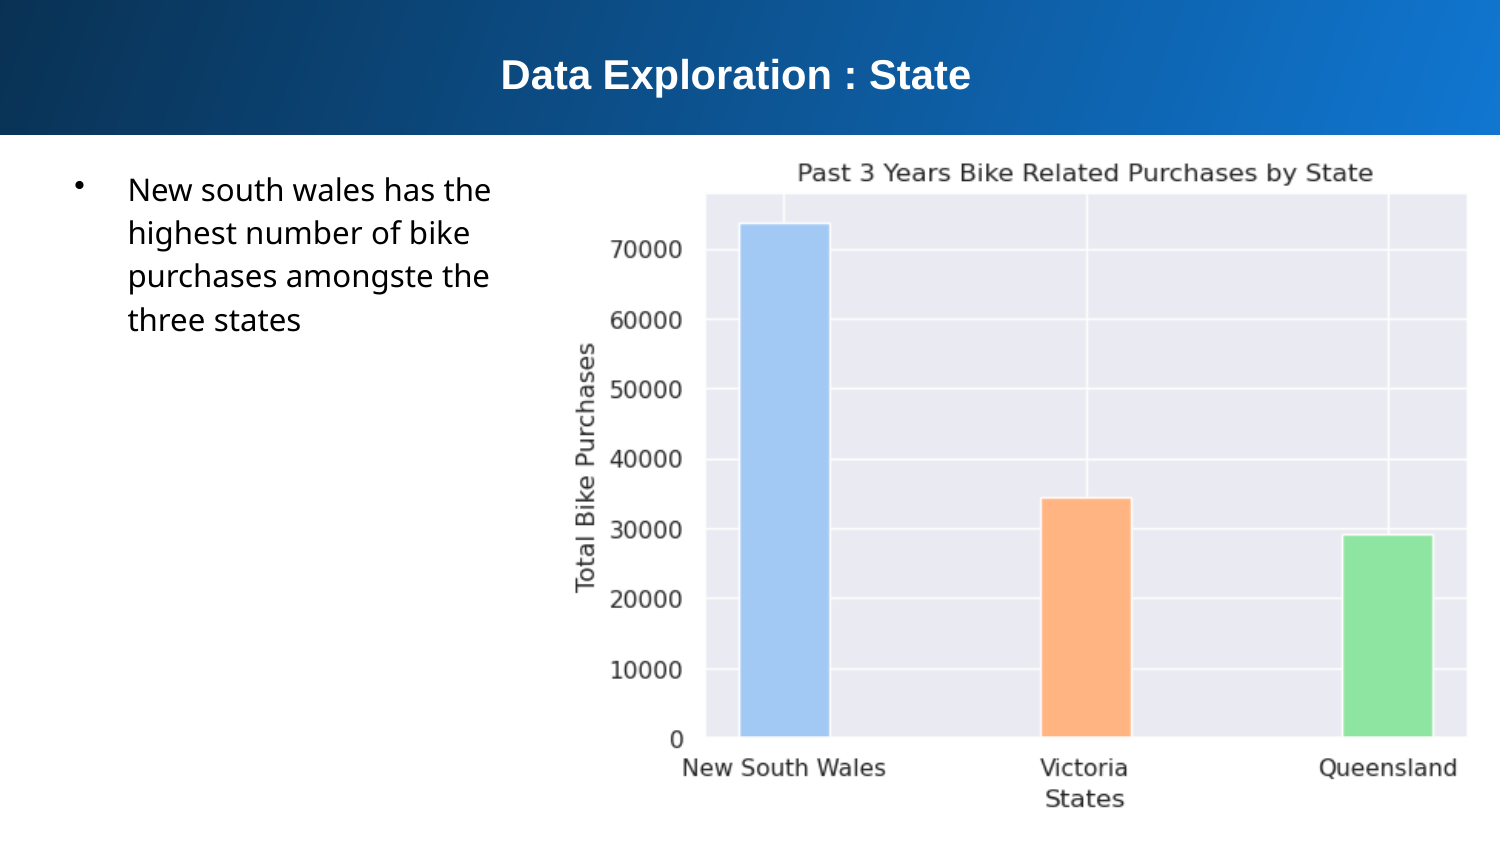

Data Exploration : State
New south wales has the highest number of bike purchases amongste the three states